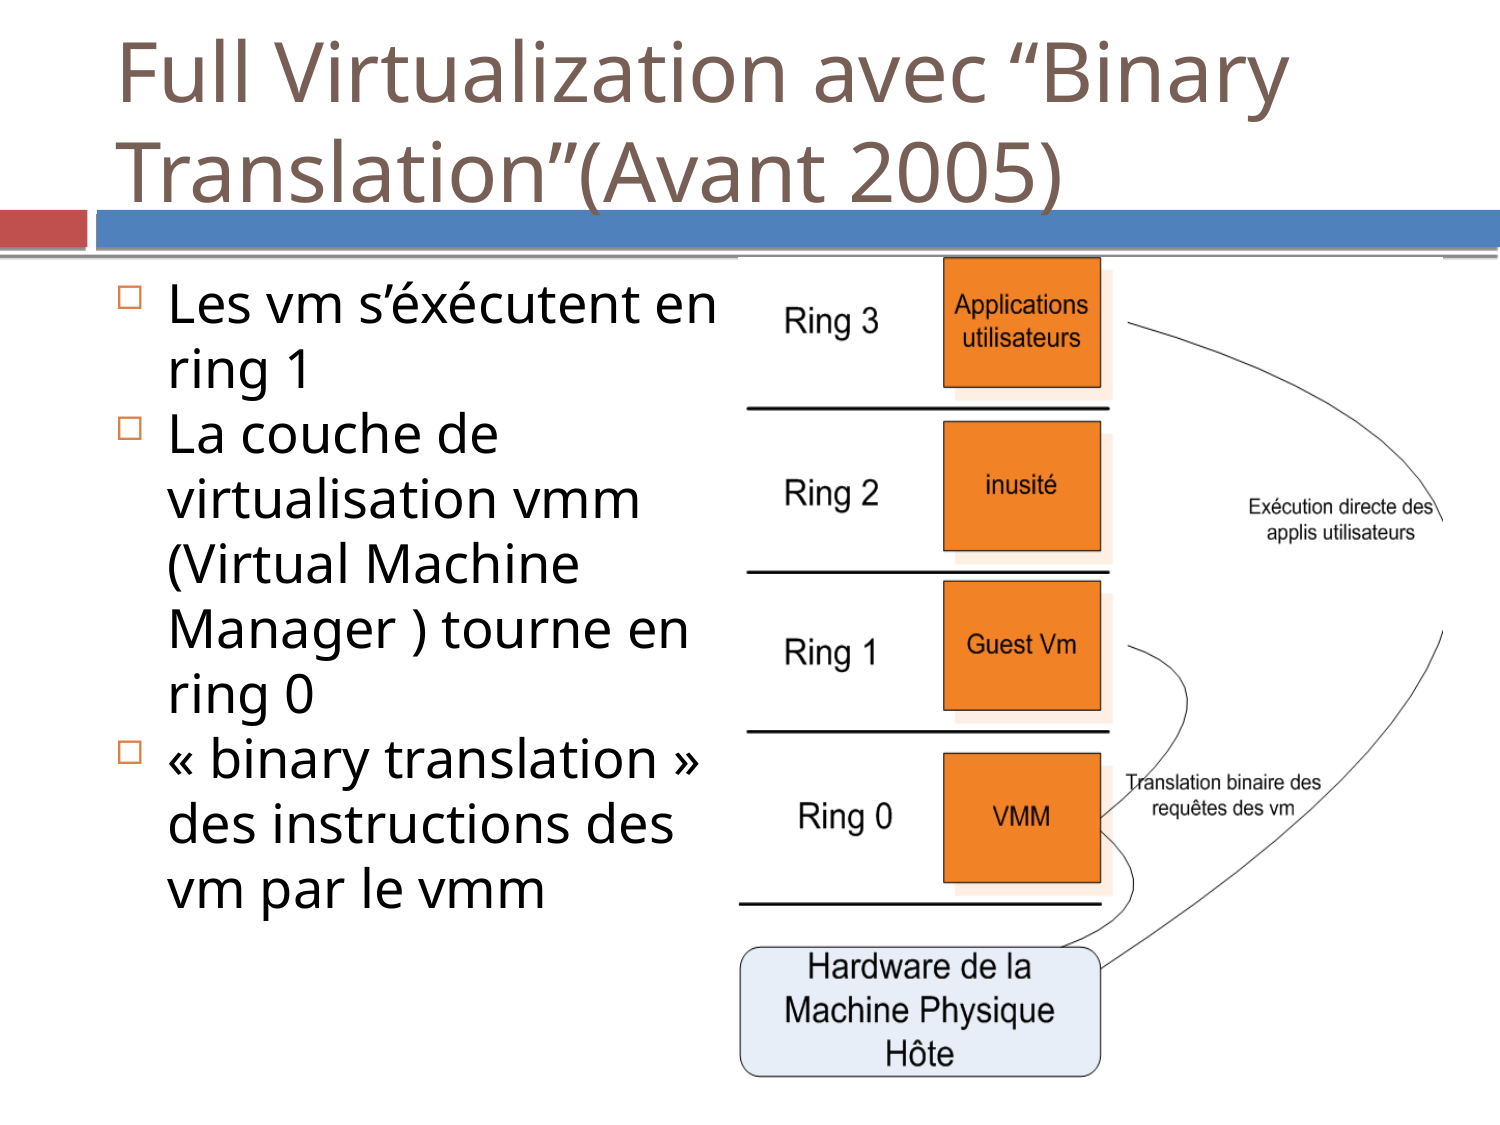

Full Virtualization avec “Binary Translation”(Avant 2005)
Les vm s’éxécutent en ring 1
La couche de virtualisation vmm (Virtual Machine Manager ) tourne en ring 0
« binary translation » des instructions des vm par le vmm